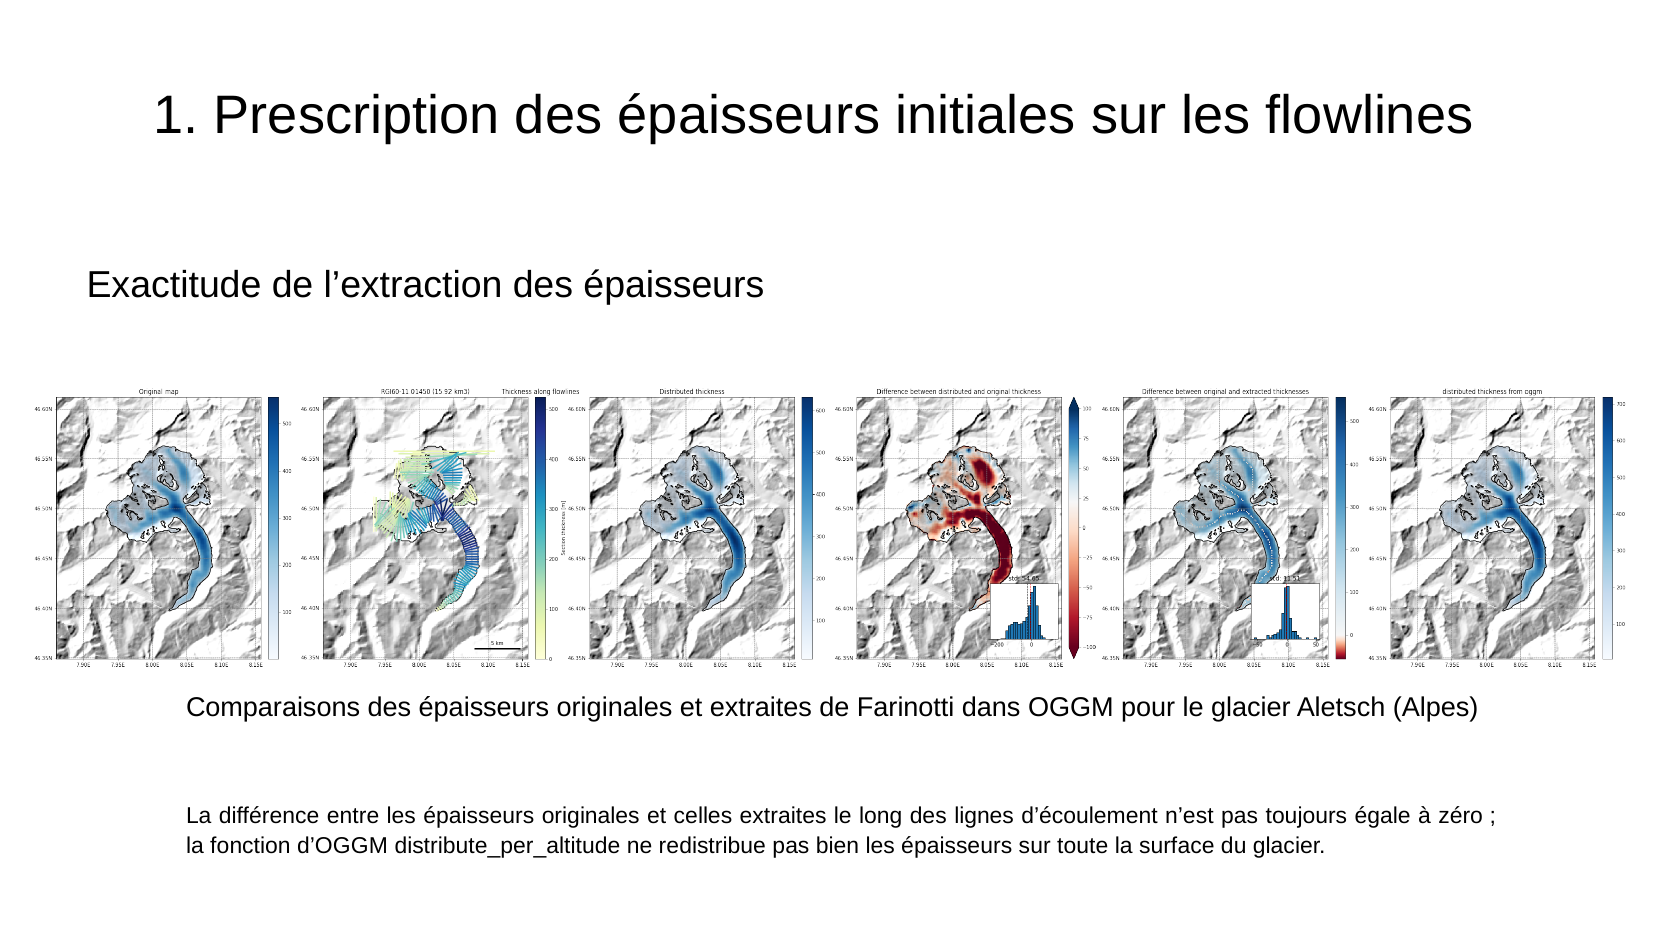

# 1. Prescription des épaisseurs initiales sur les flowlines
Exactitude de l’extraction des épaisseurs
Comparaisons des épaisseurs originales et extraites de Farinotti dans OGGM pour le glacier Aletsch (Alpes)
La différence entre les épaisseurs originales et celles extraites le long des lignes d’écoulement n’est pas toujours égale à zéro ; la fonction d’OGGM distribute_per_altitude ne redistribue pas bien les épaisseurs sur toute la surface du glacier.